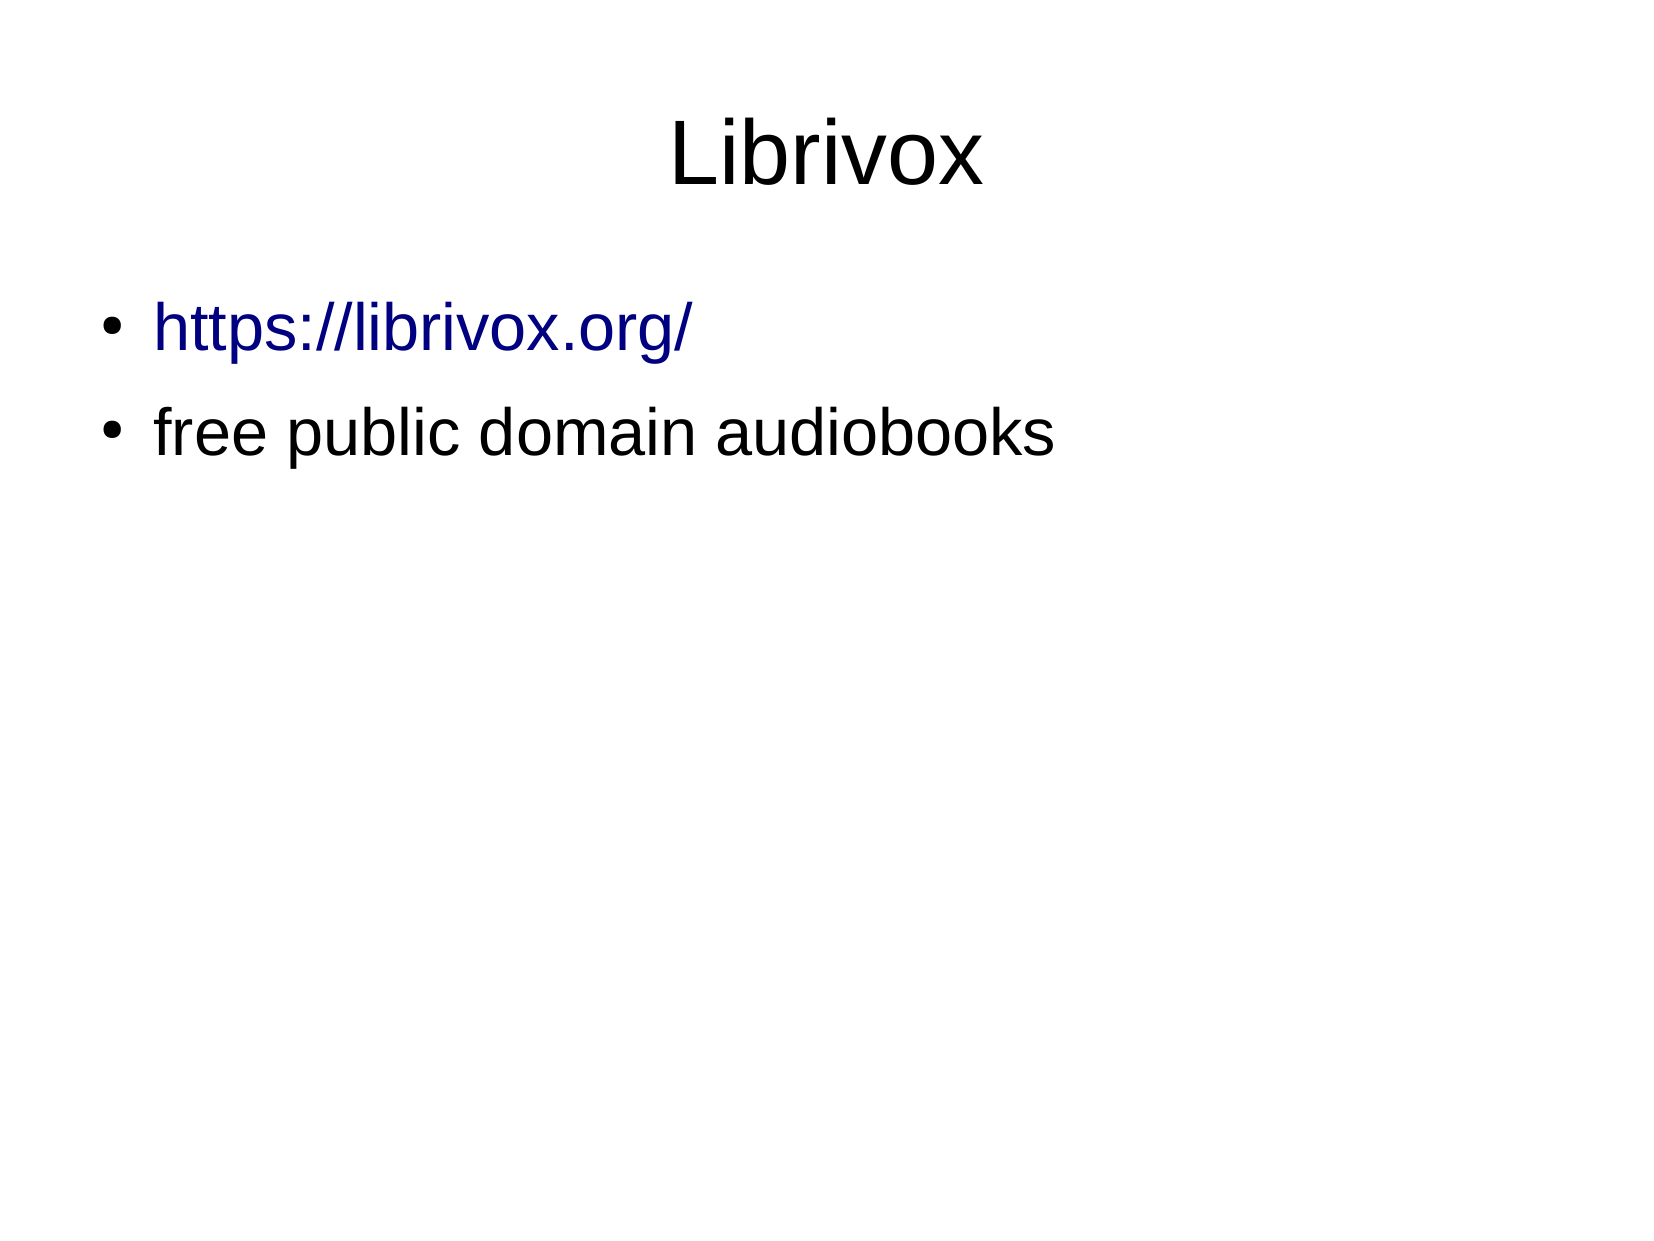

# Librivox
https://librivox.org/
free public domain audiobooks